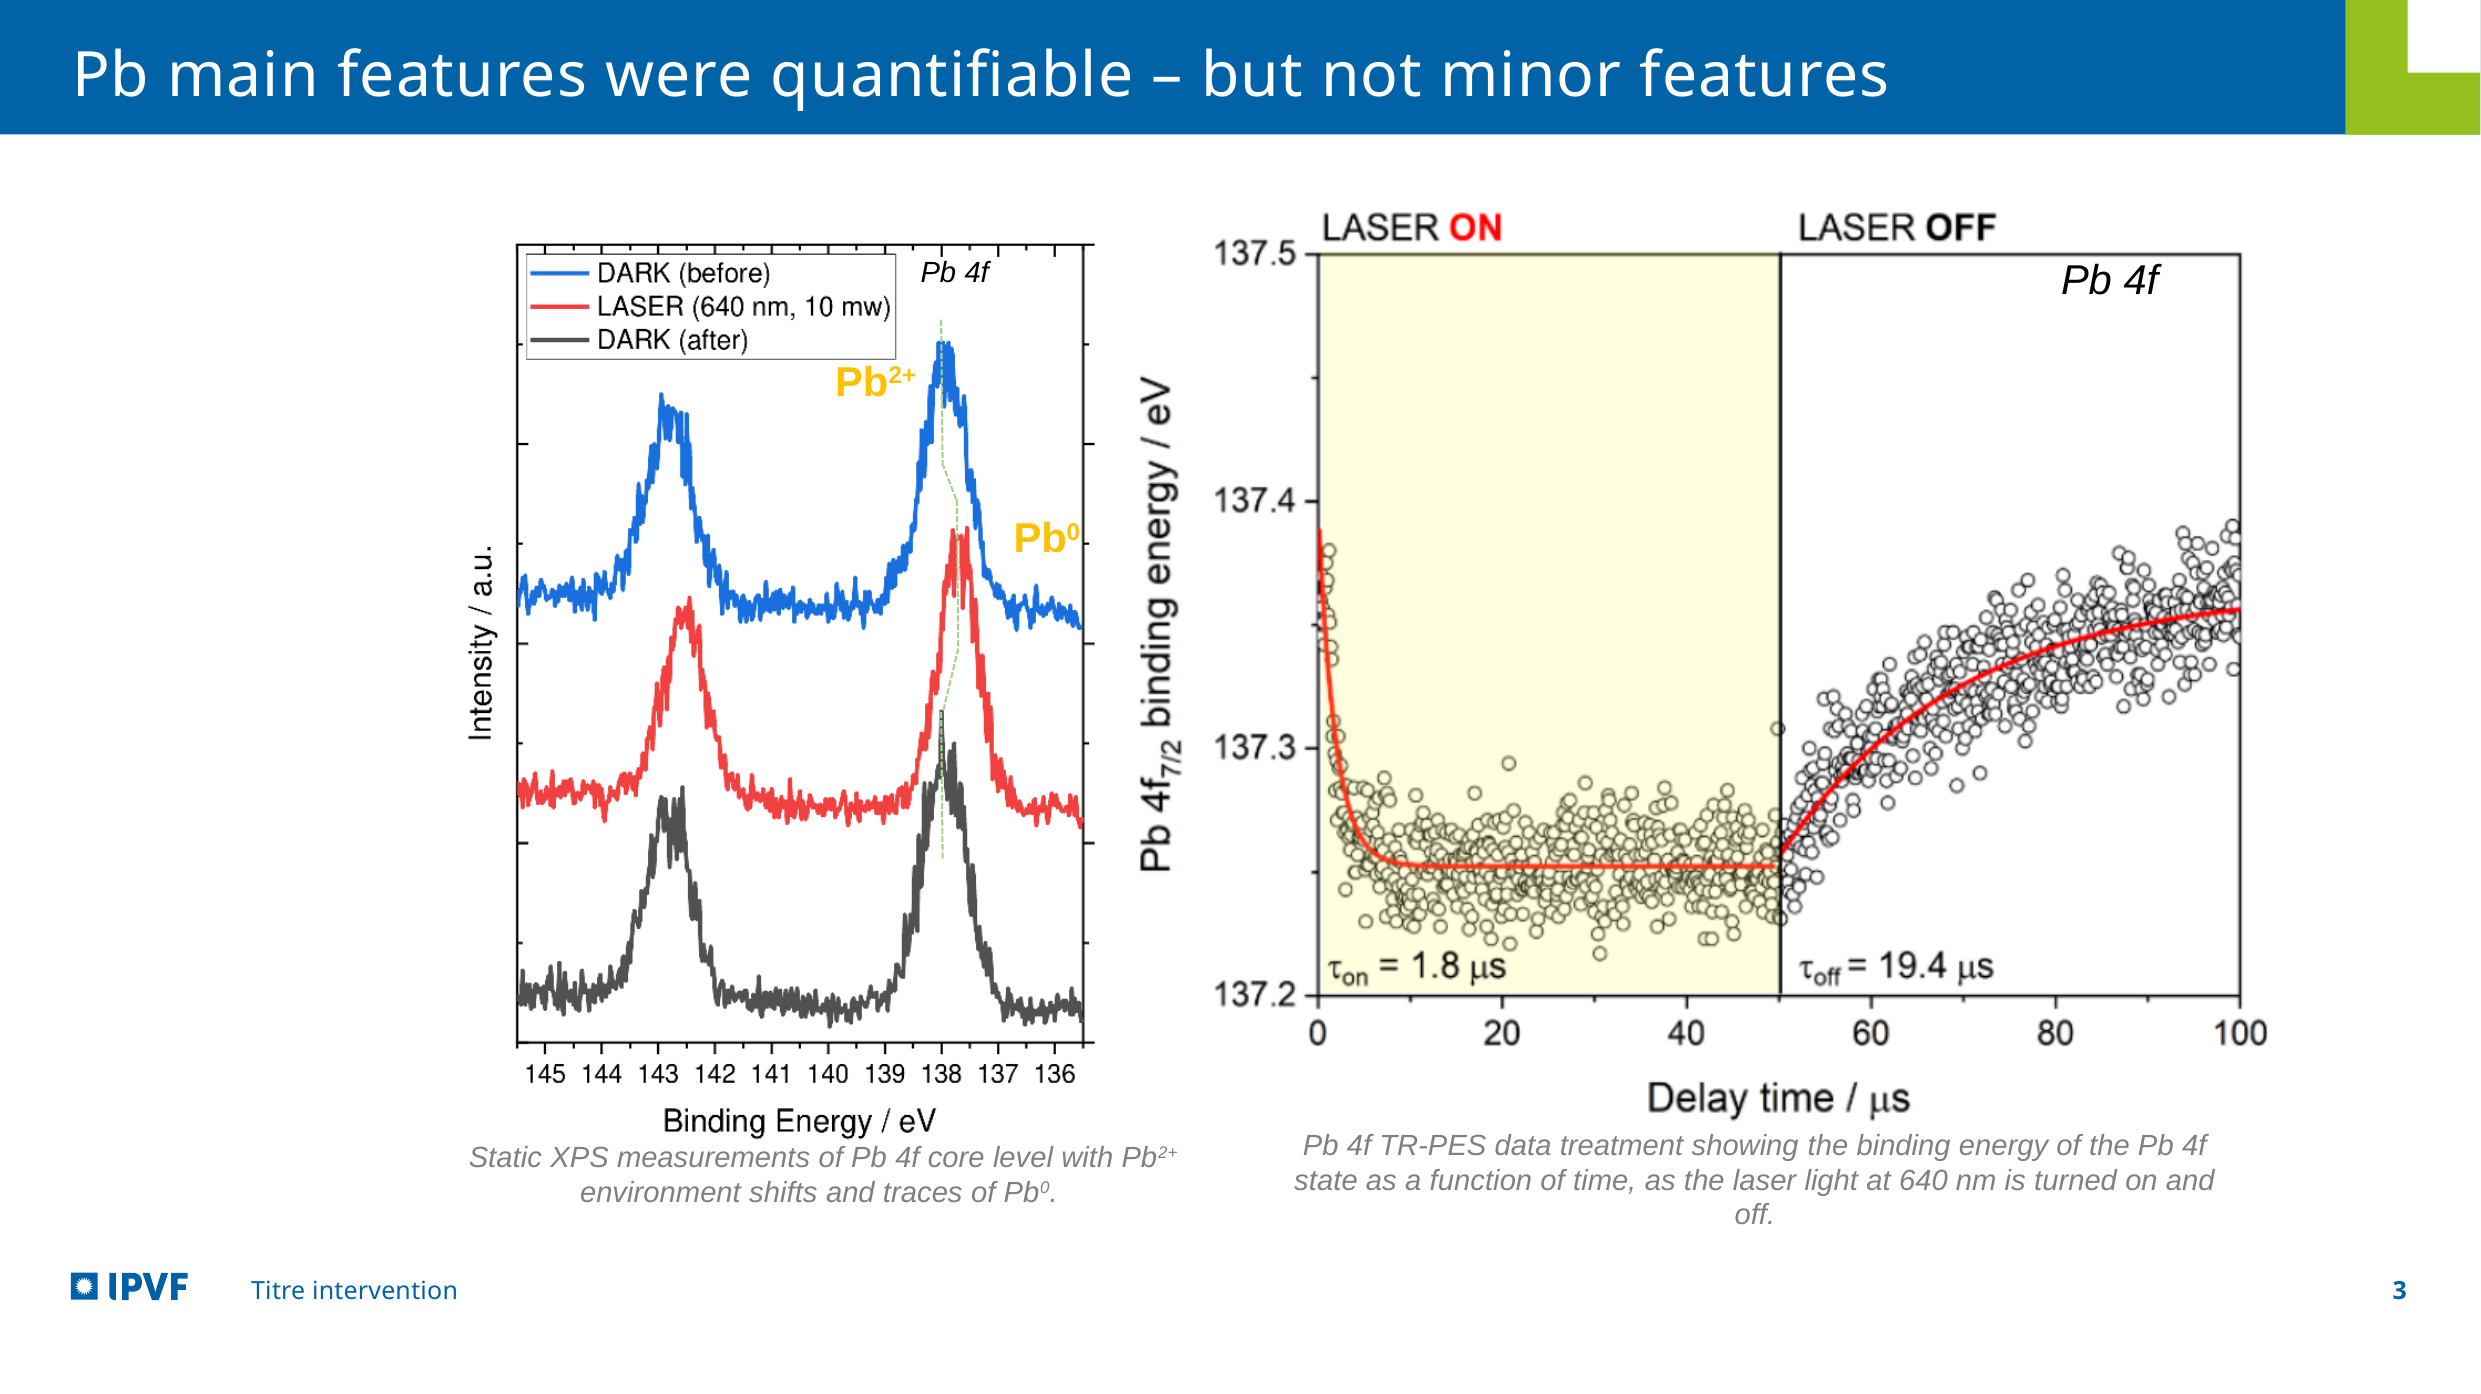

# Pb main features were quantifiable – but not minor features
Pb 4f
Pb 4f
Pb2+
Pb0
Pb 4f TR-PES data treatment showing the binding energy of the Pb 4f state as a function of time, as the laser light at 640 nm is turned on and off.
Static XPS measurements of Pb 4f core level with Pb2+ environment shifts and traces of Pb0.
3